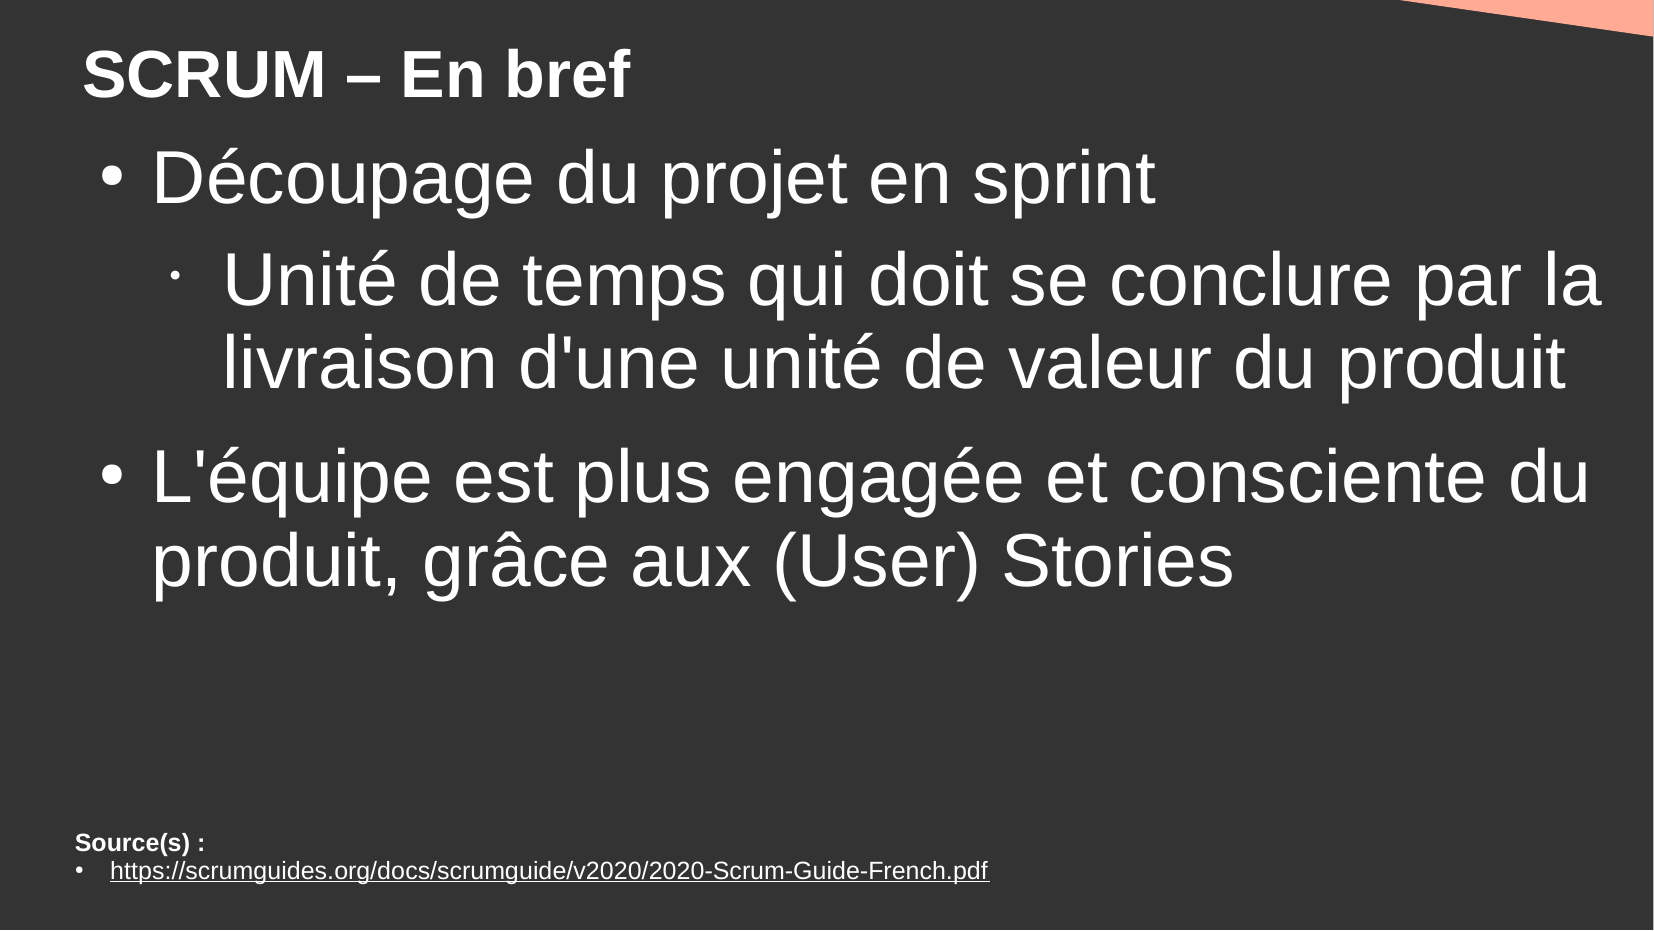

# SCRUM – En bref
Découpage du projet en sprint
Unité de temps qui doit se conclure par la livraison d'une unité de valeur du produit
L'équipe est plus engagée et consciente du produit, grâce aux (User) Stories
Source(s) :
https://scrumguides.org/docs/scrumguide/v2020/2020-Scrum-Guide-French.pdf